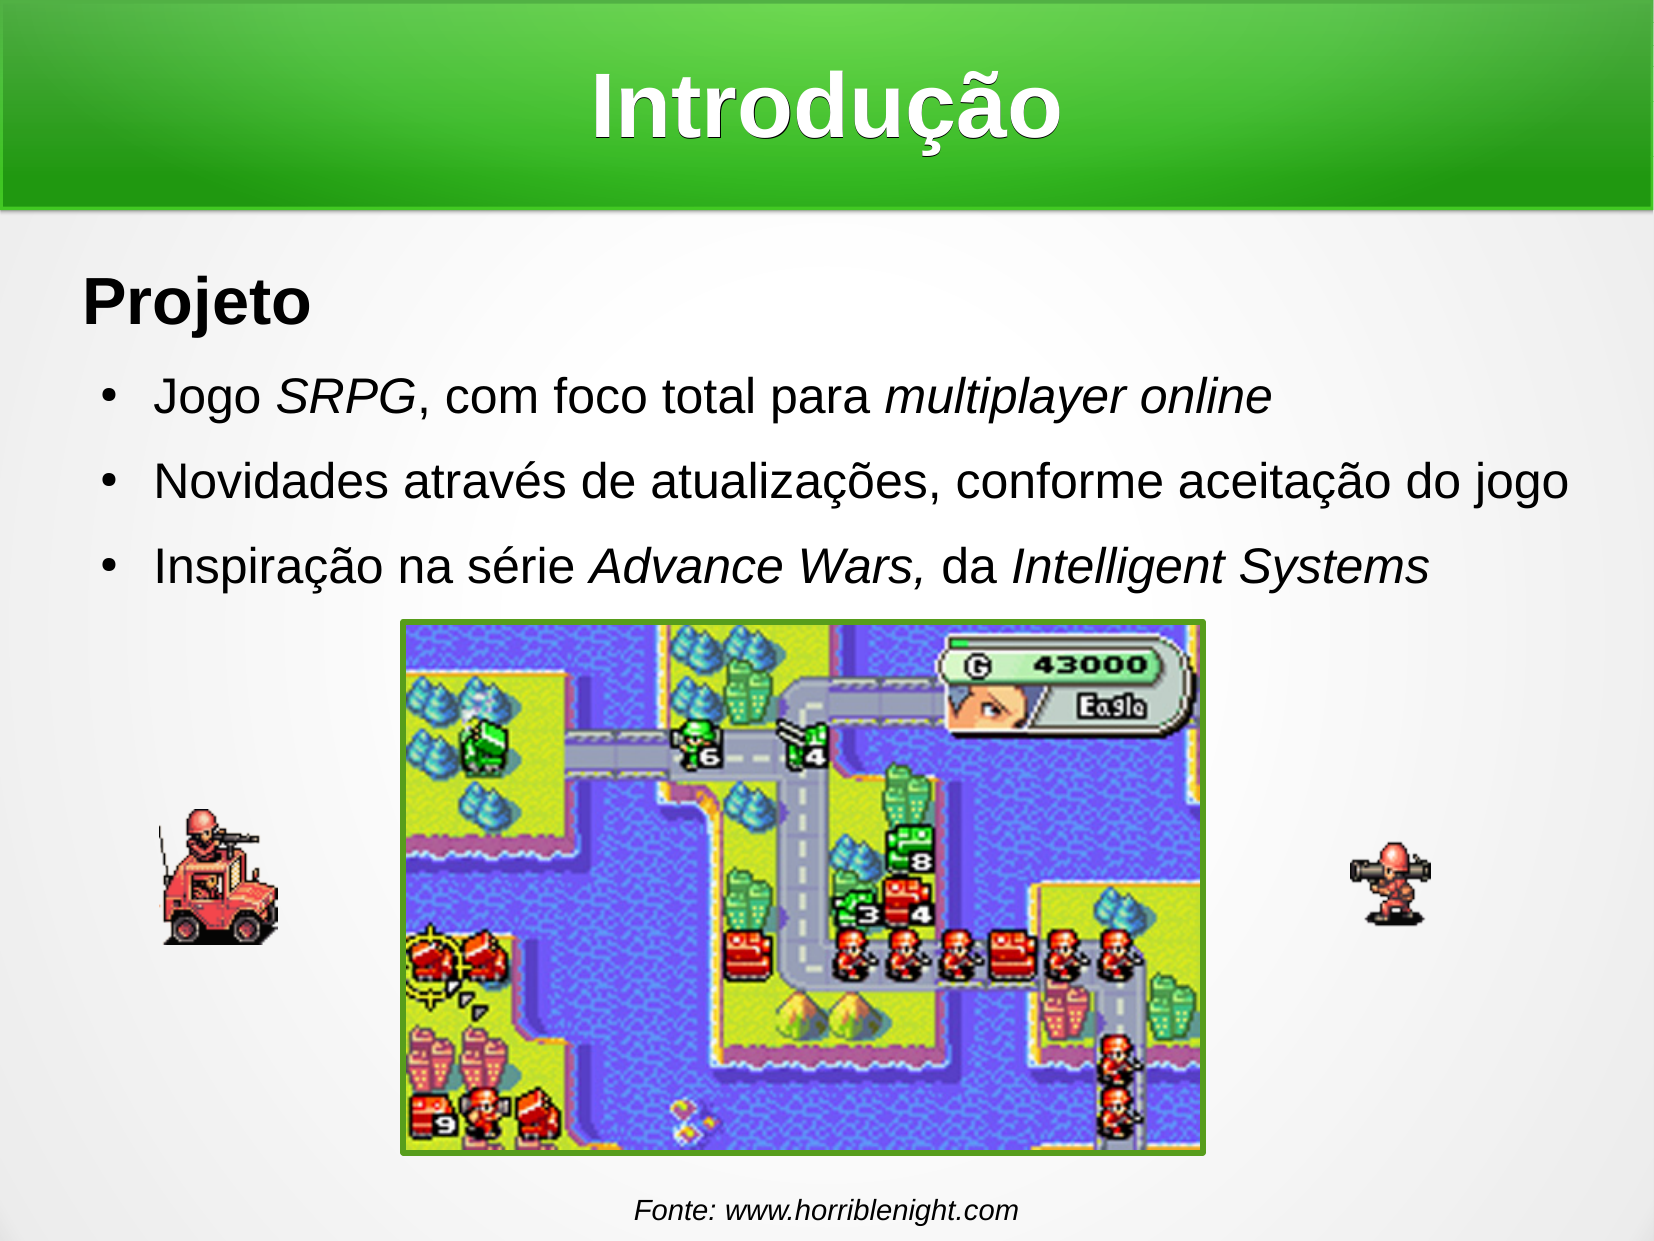

# Introdução
Projeto
Jogo SRPG, com foco total para multiplayer online
Novidades através de atualizações, conforme aceitação do jogo
Inspiração na série Advance Wars, da Intelligent Systems
Fonte: www.horriblenight.com